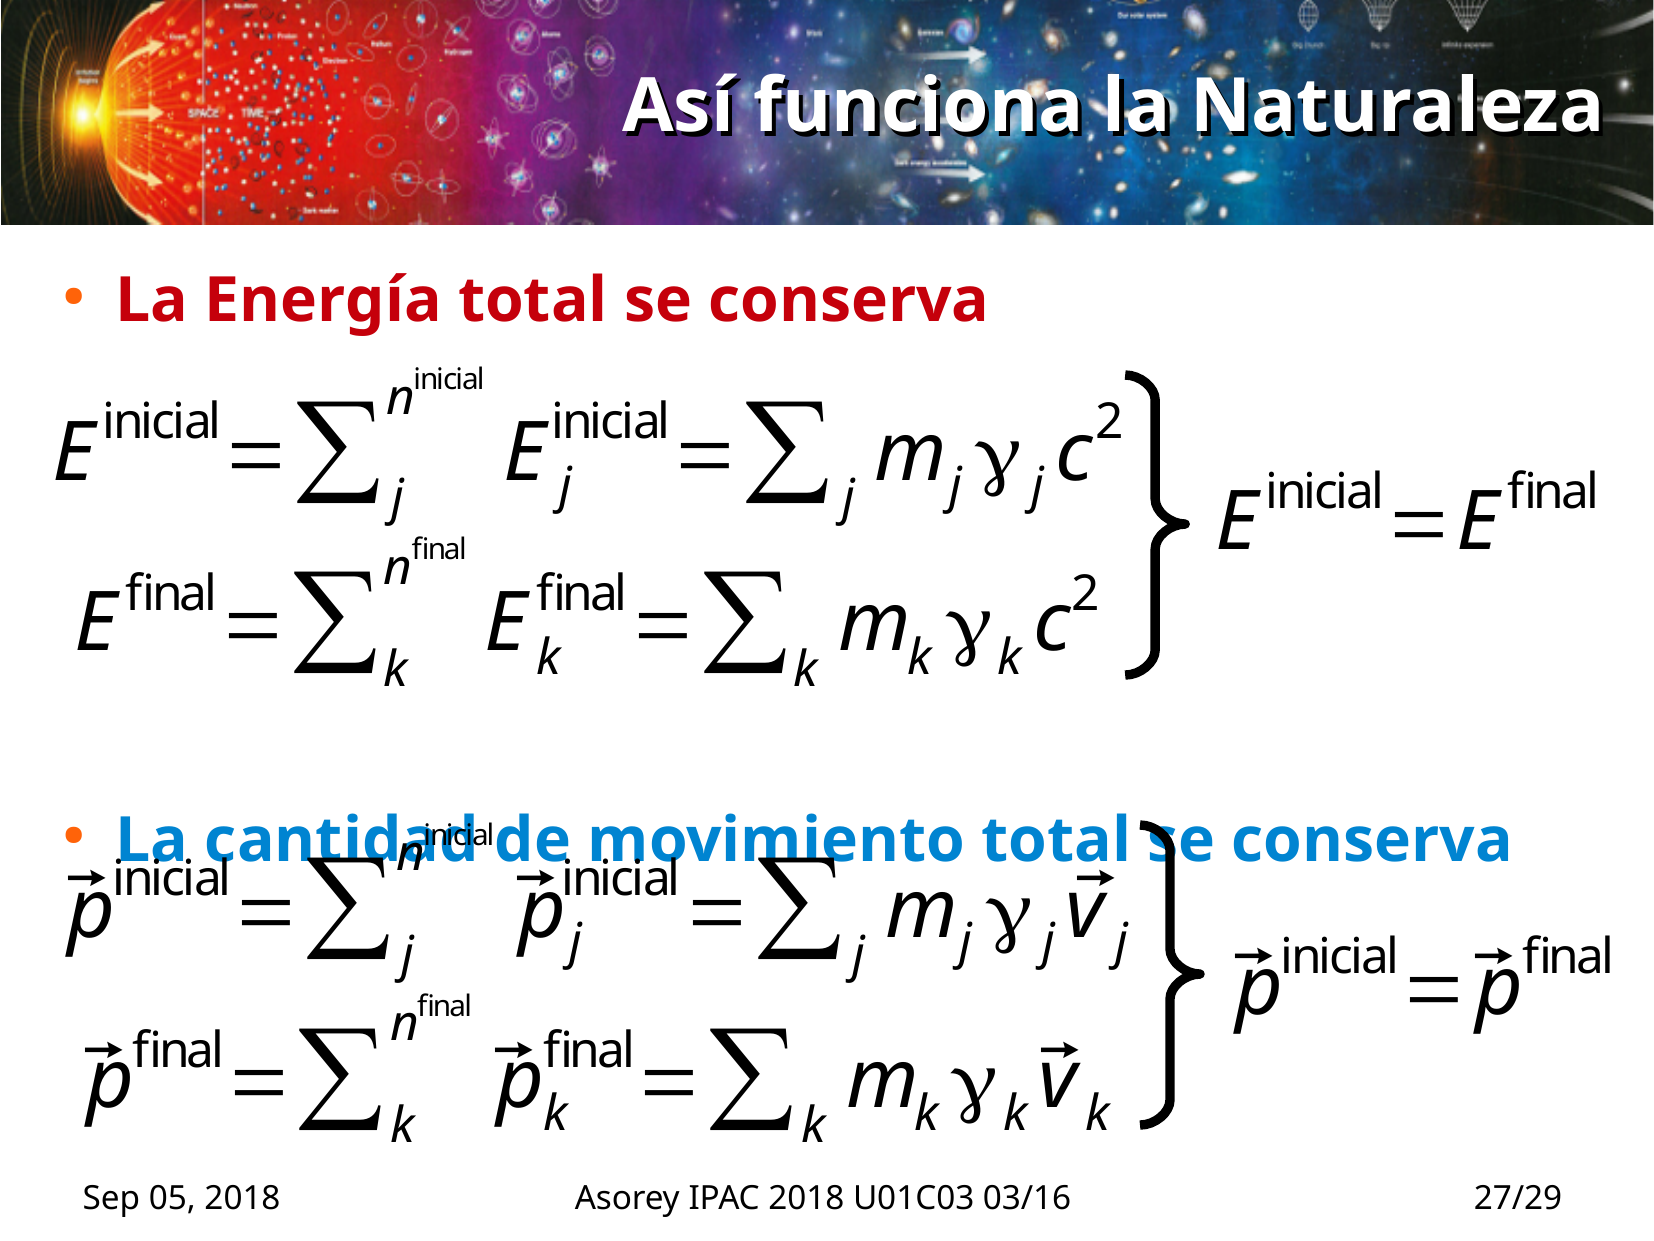

# Así funciona la Naturaleza
La Energía total se conserva
La cantidad de movimiento total se conserva
Sep 05, 2018
Asorey IPAC 2018 U01C03 03/16
27